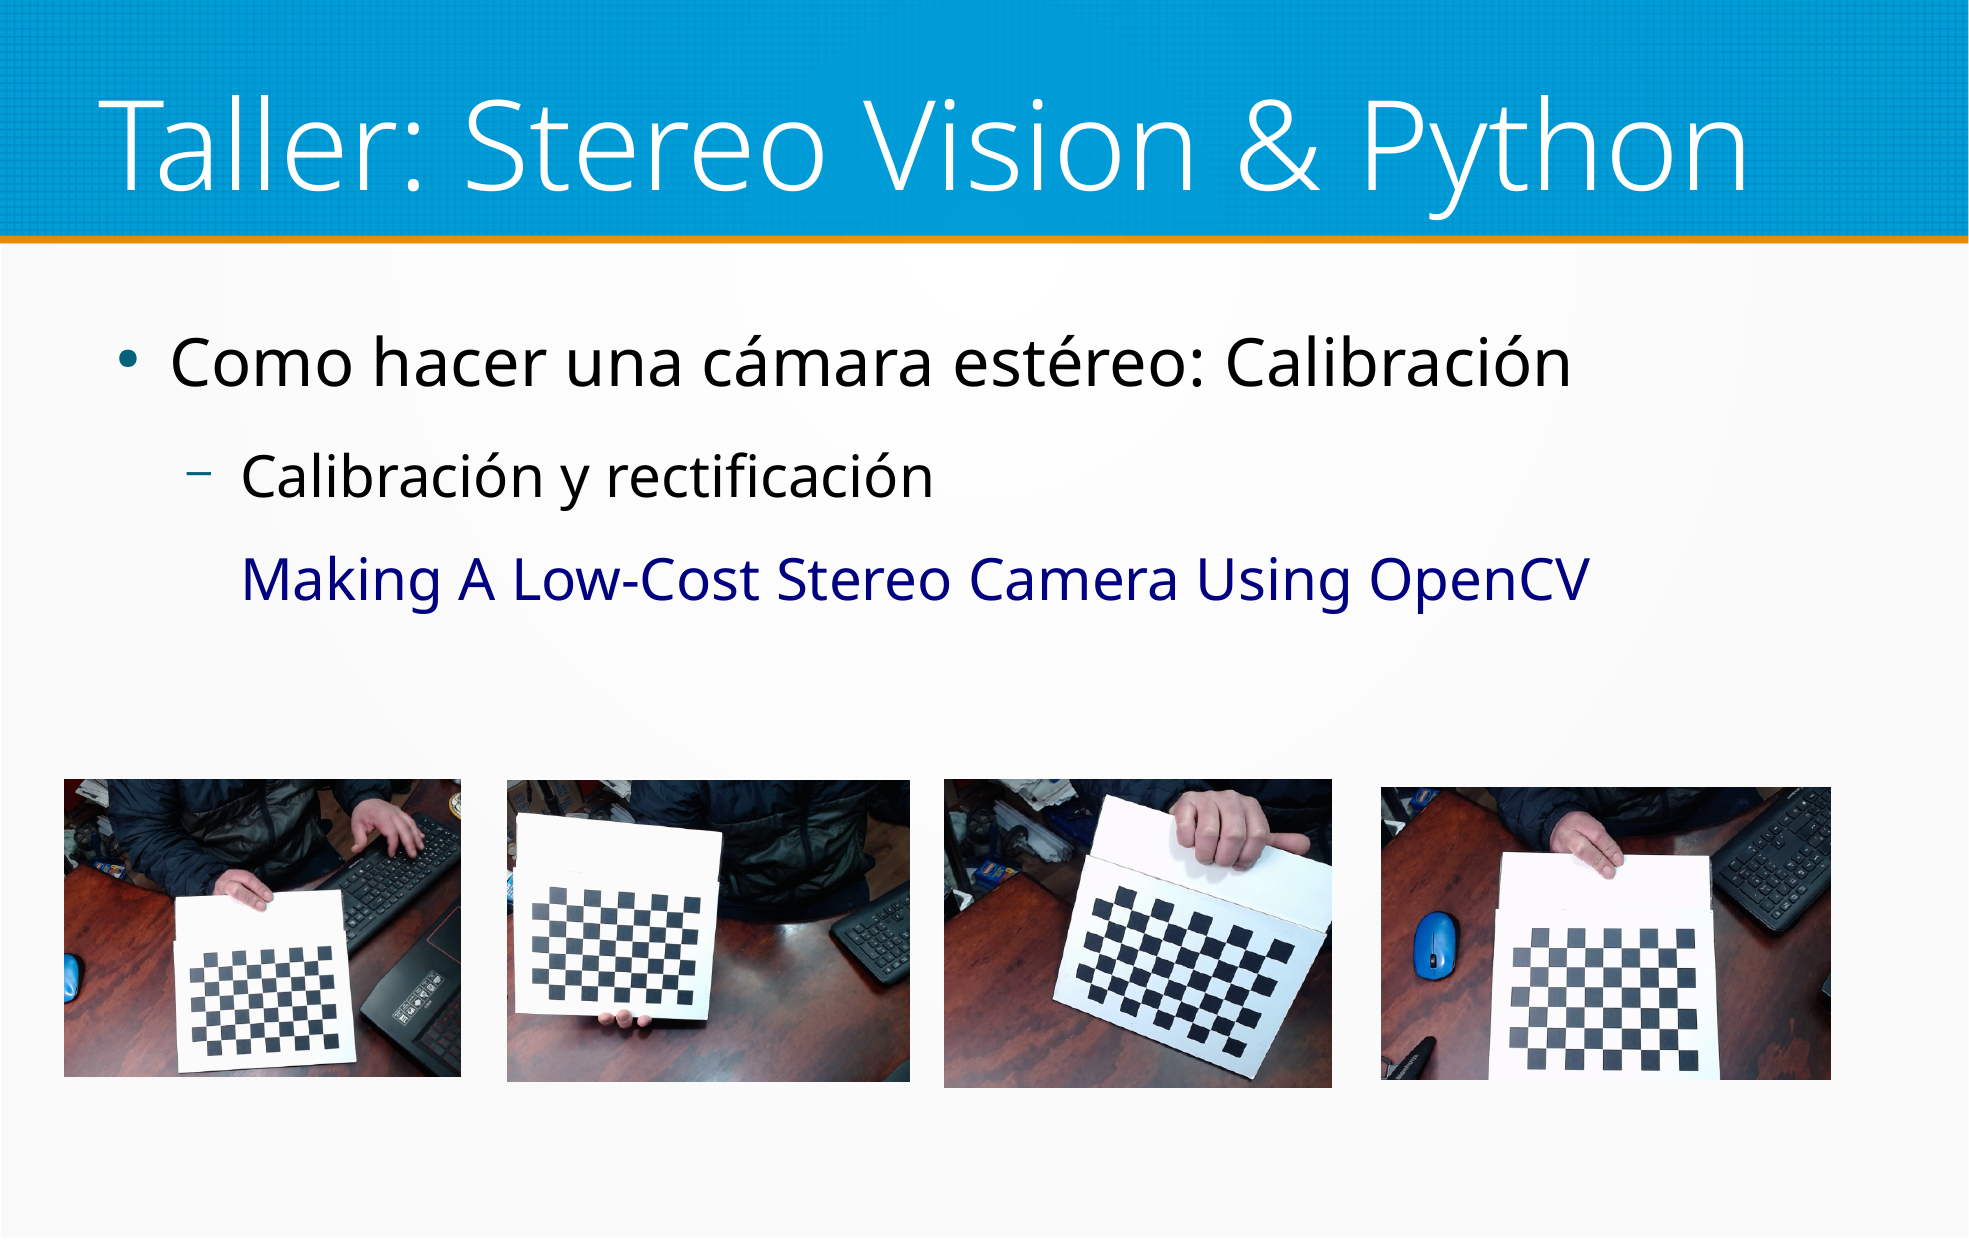

# Taller: Stereo Vision & Python
Como hacer una cámara estéreo: Calibración
Calibración y rectificación
Making A Low-Cost Stereo Camera Using OpenCV